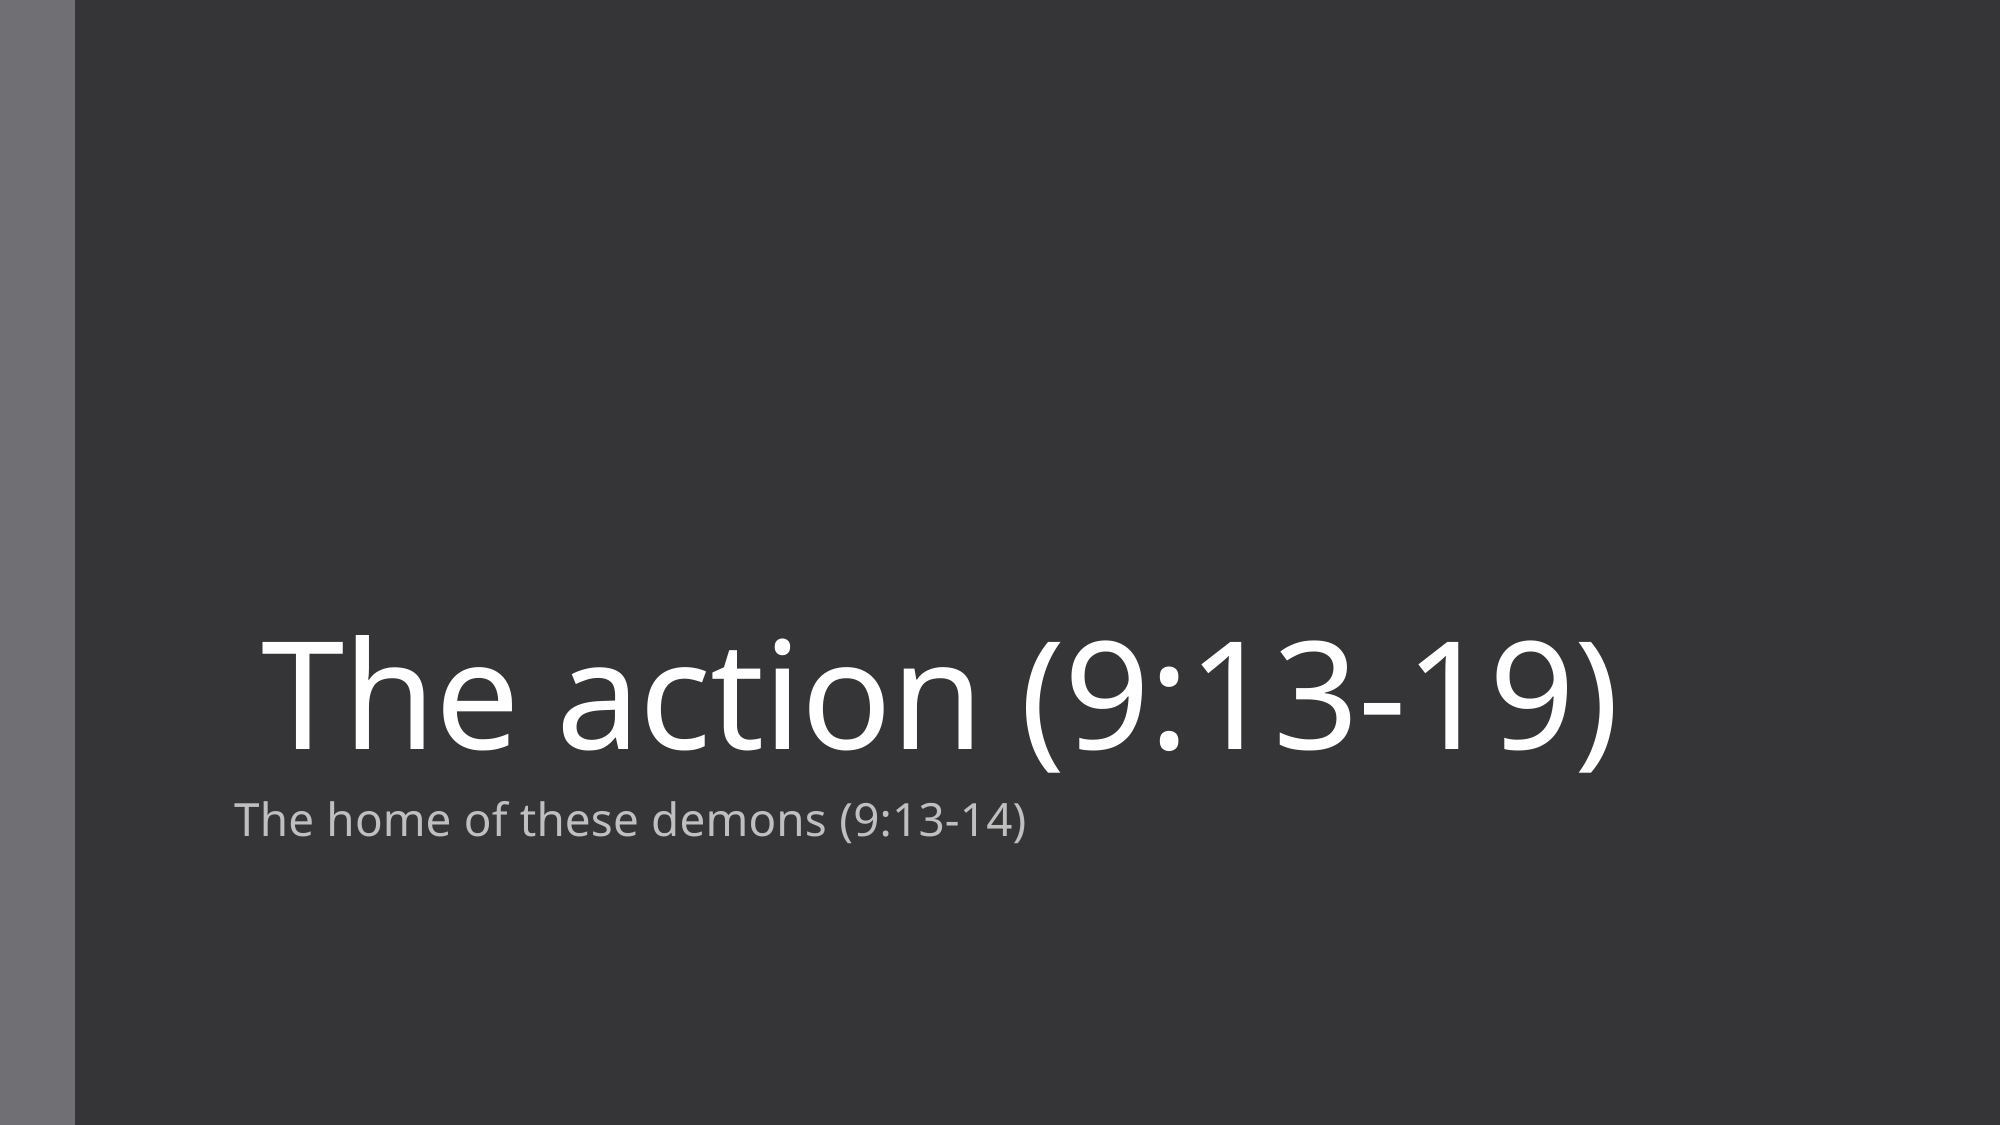

# The action (9:13-19)
 The home of these demons (9:13-14)